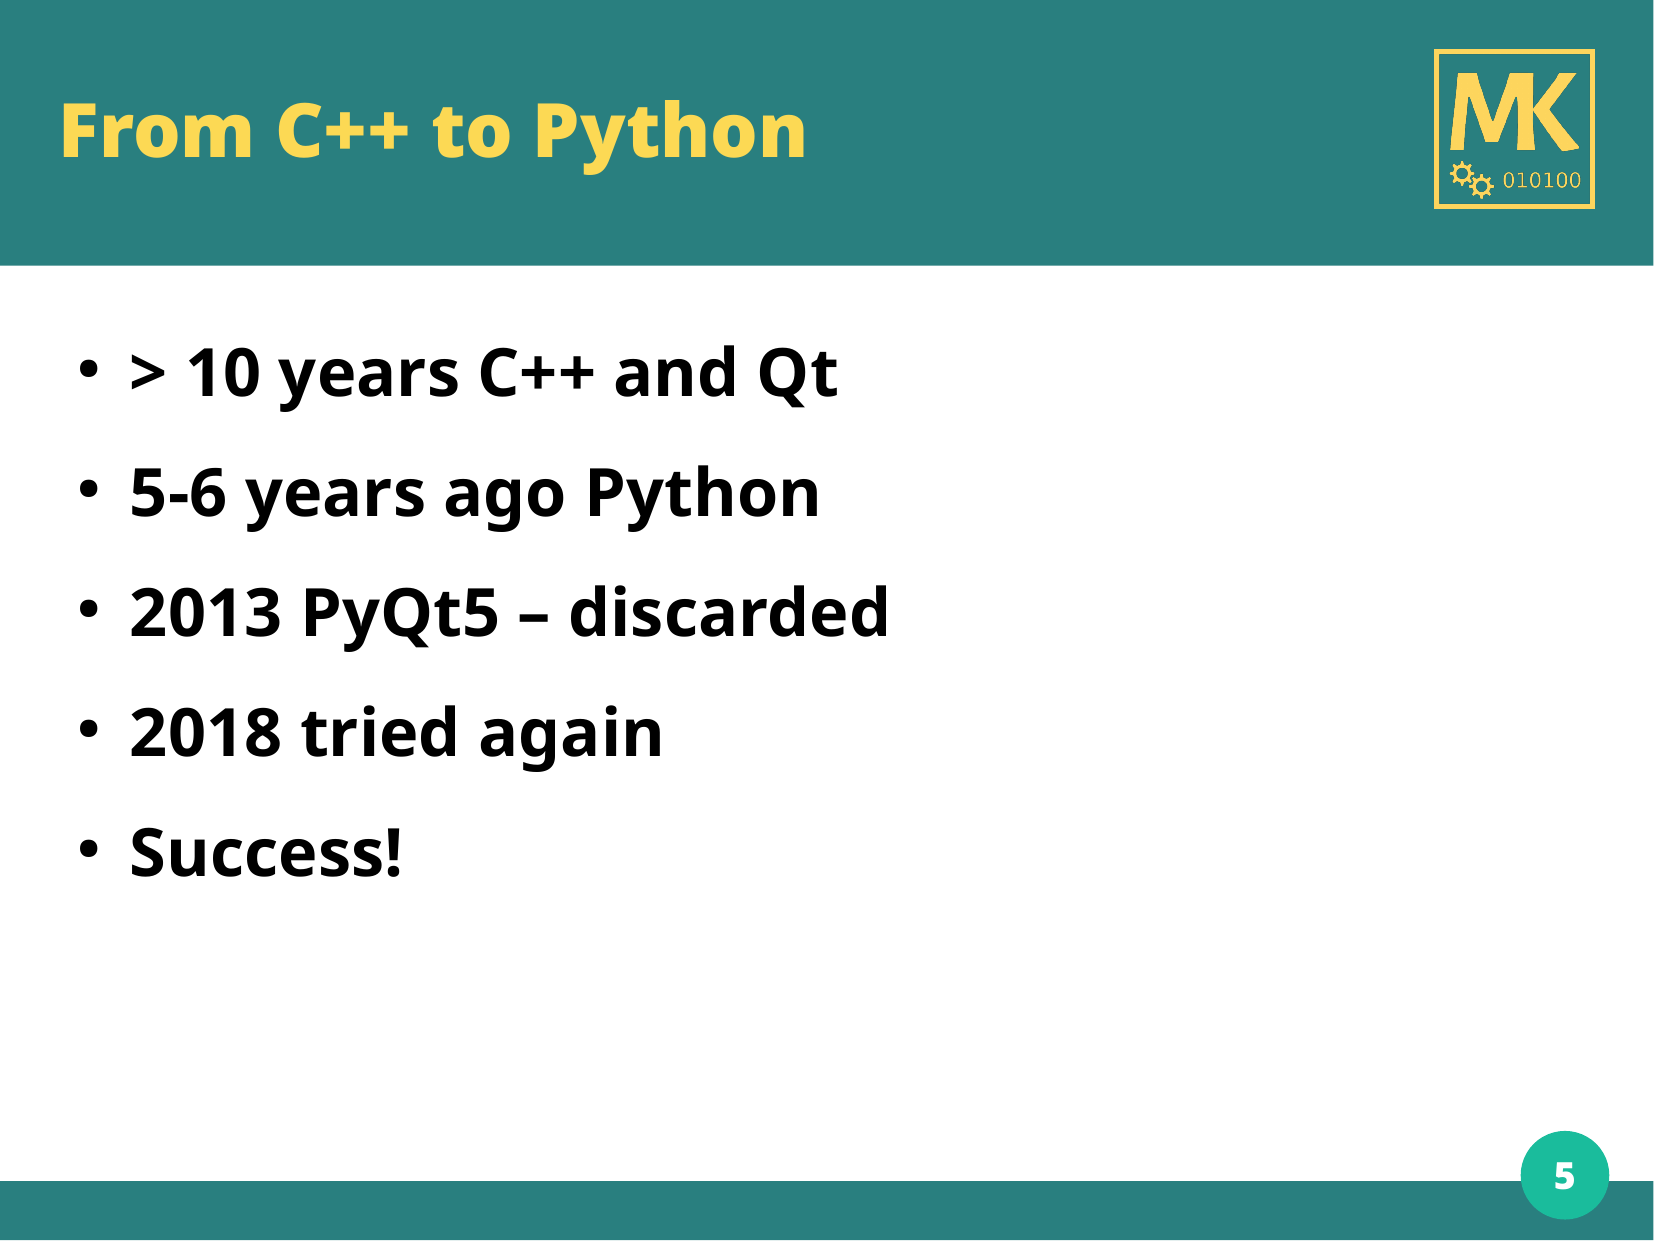

# From C++ to Python
> 10 years C++ and Qt
5-6 years ago Python
2013 PyQt5 – discarded
2018 tried again
Success!
5